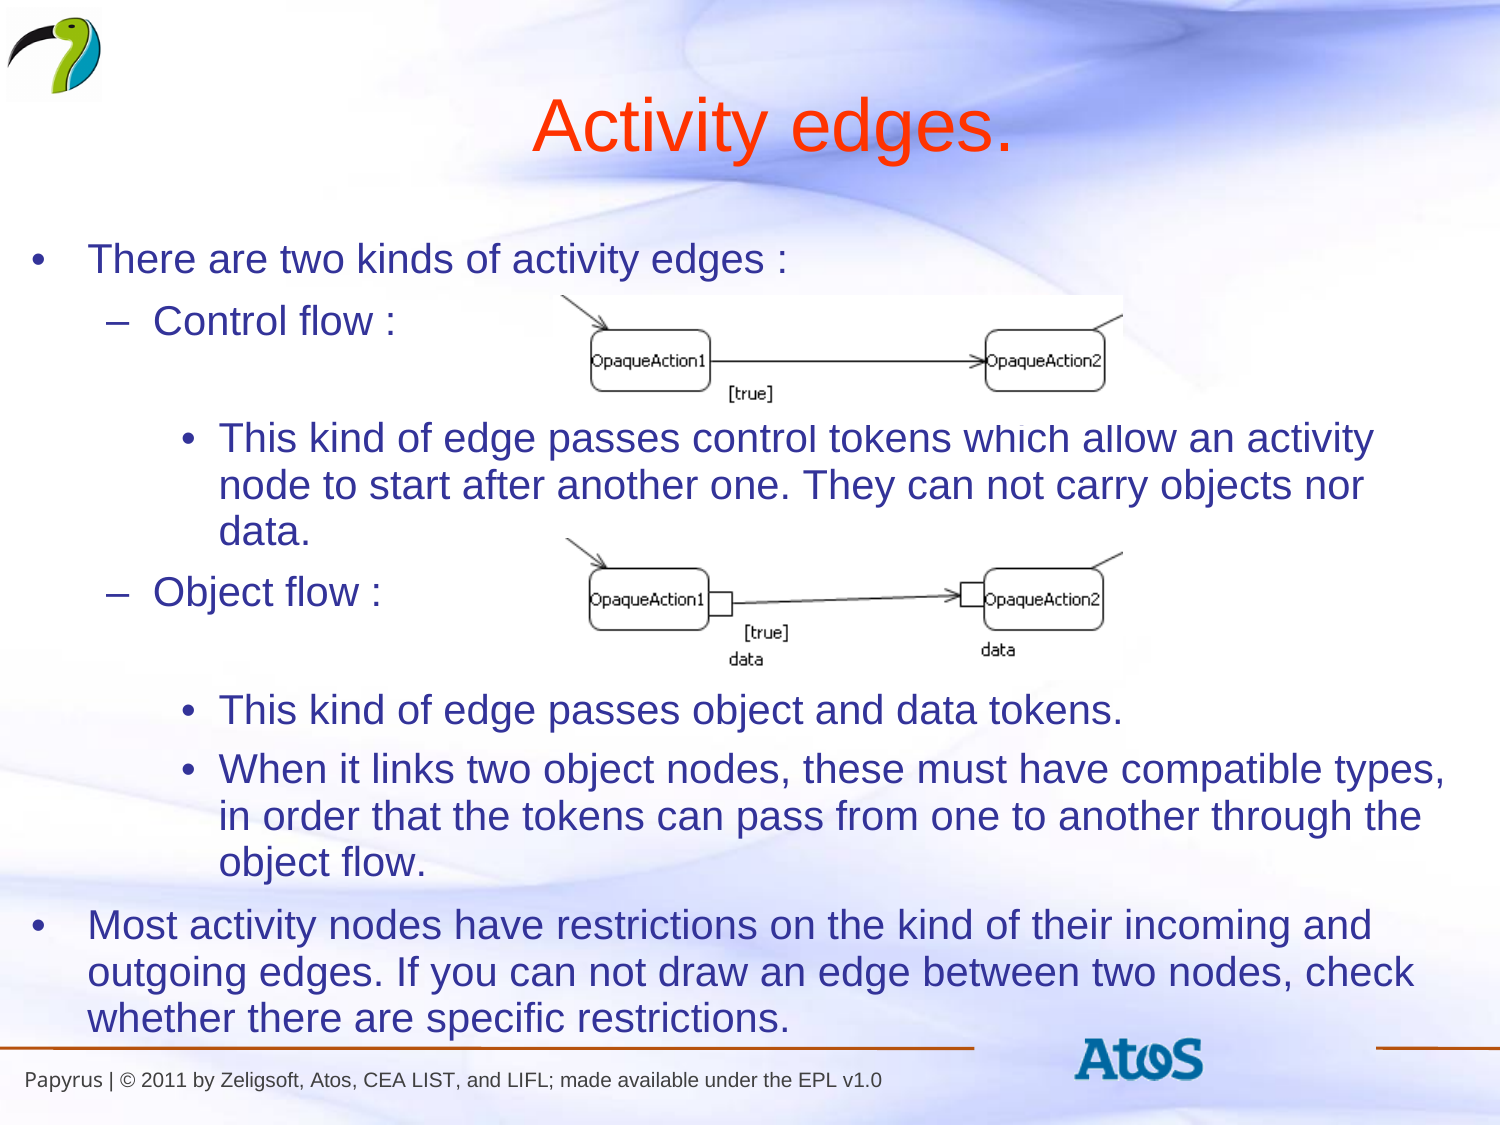

# Activity edges.
There are two kinds of activity edges :
Control flow :
This kind of edge passes control tokens which allow an activity node to start after another one. They can not carry objects nor data.
Object flow :
This kind of edge passes object and data tokens.
When it links two object nodes, these must have compatible types, in order that the tokens can pass from one to another through the object flow.
Most activity nodes have restrictions on the kind of their incoming and outgoing edges. If you can not draw an edge between two nodes, check whether there are specific restrictions.